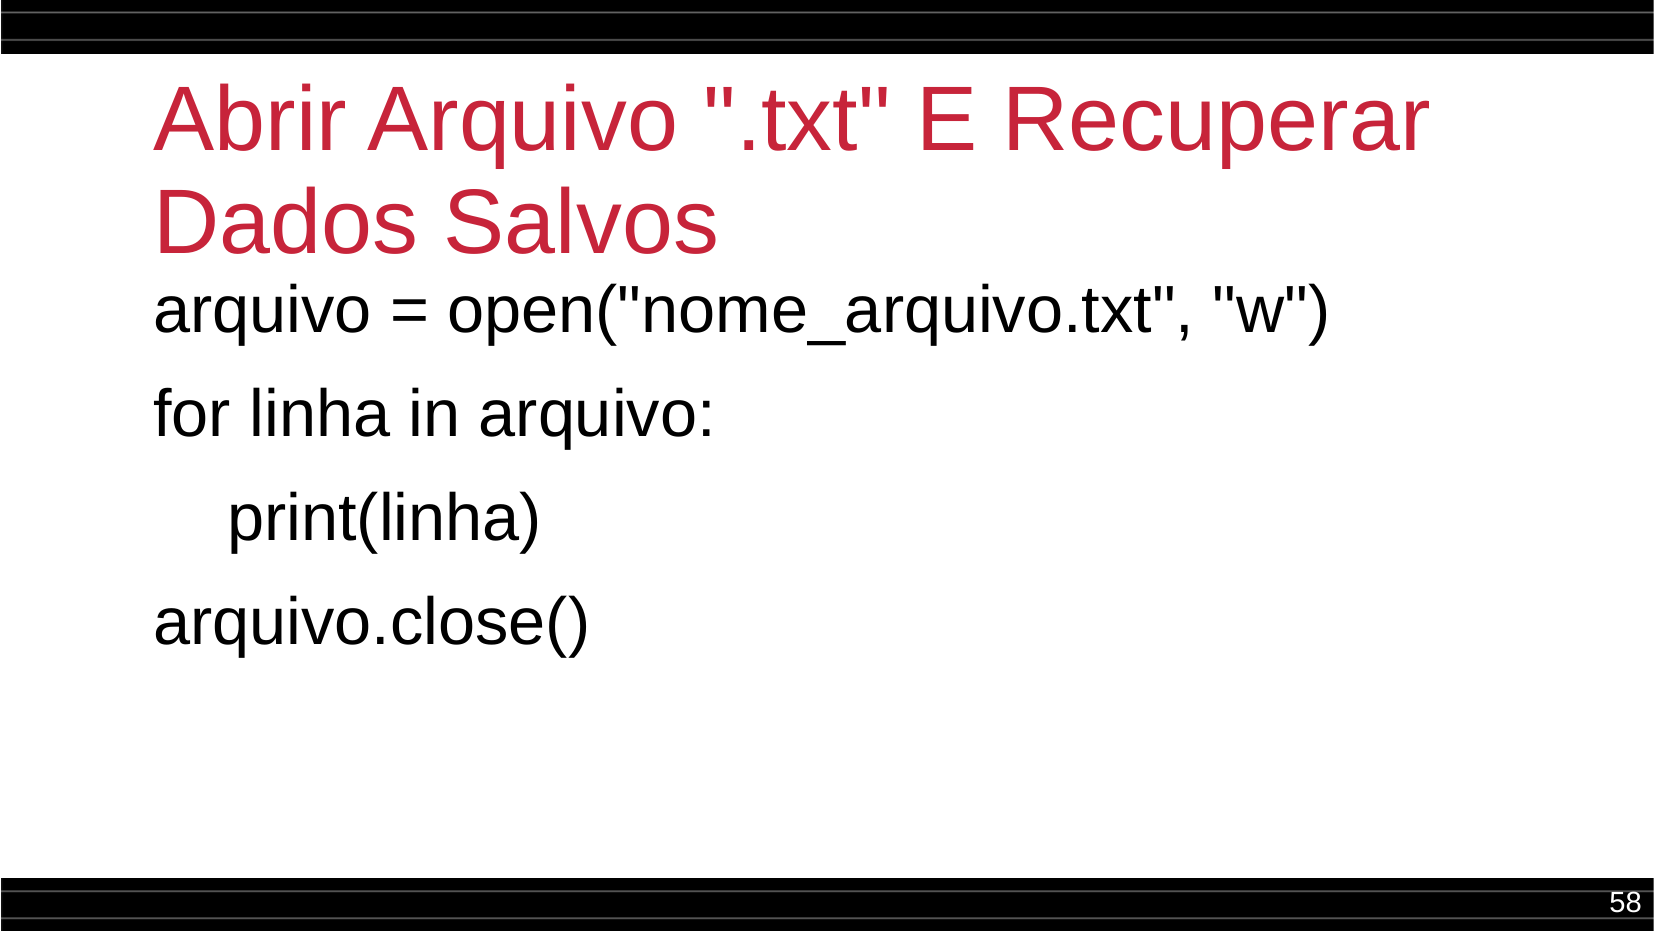

# Abrir Arquivo ".txt" E Recuperar Dados Salvos
arquivo = open("nome_arquivo.txt", "w")
for linha in arquivo:
 print(linha)
arquivo.close()